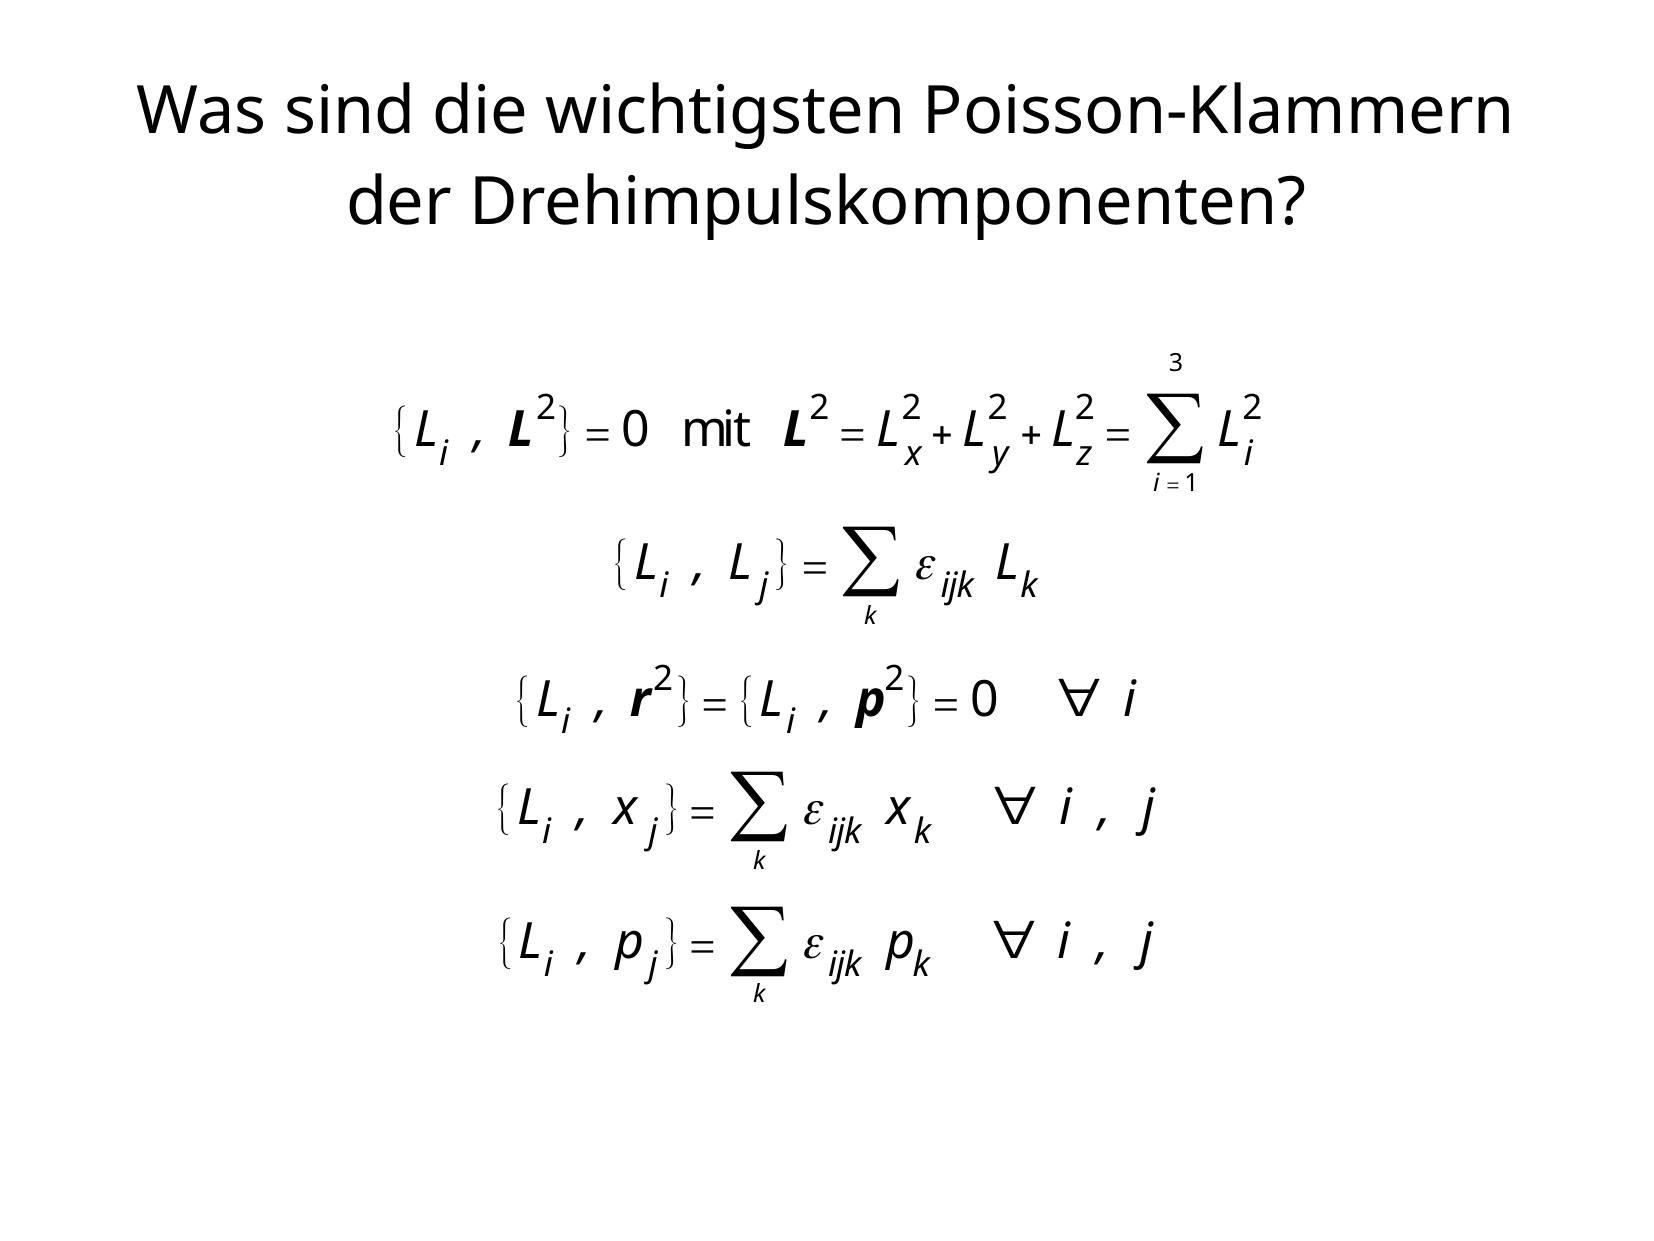

# Was sind die wichtigsten Poisson-Klammern der Drehimpulskomponenten?